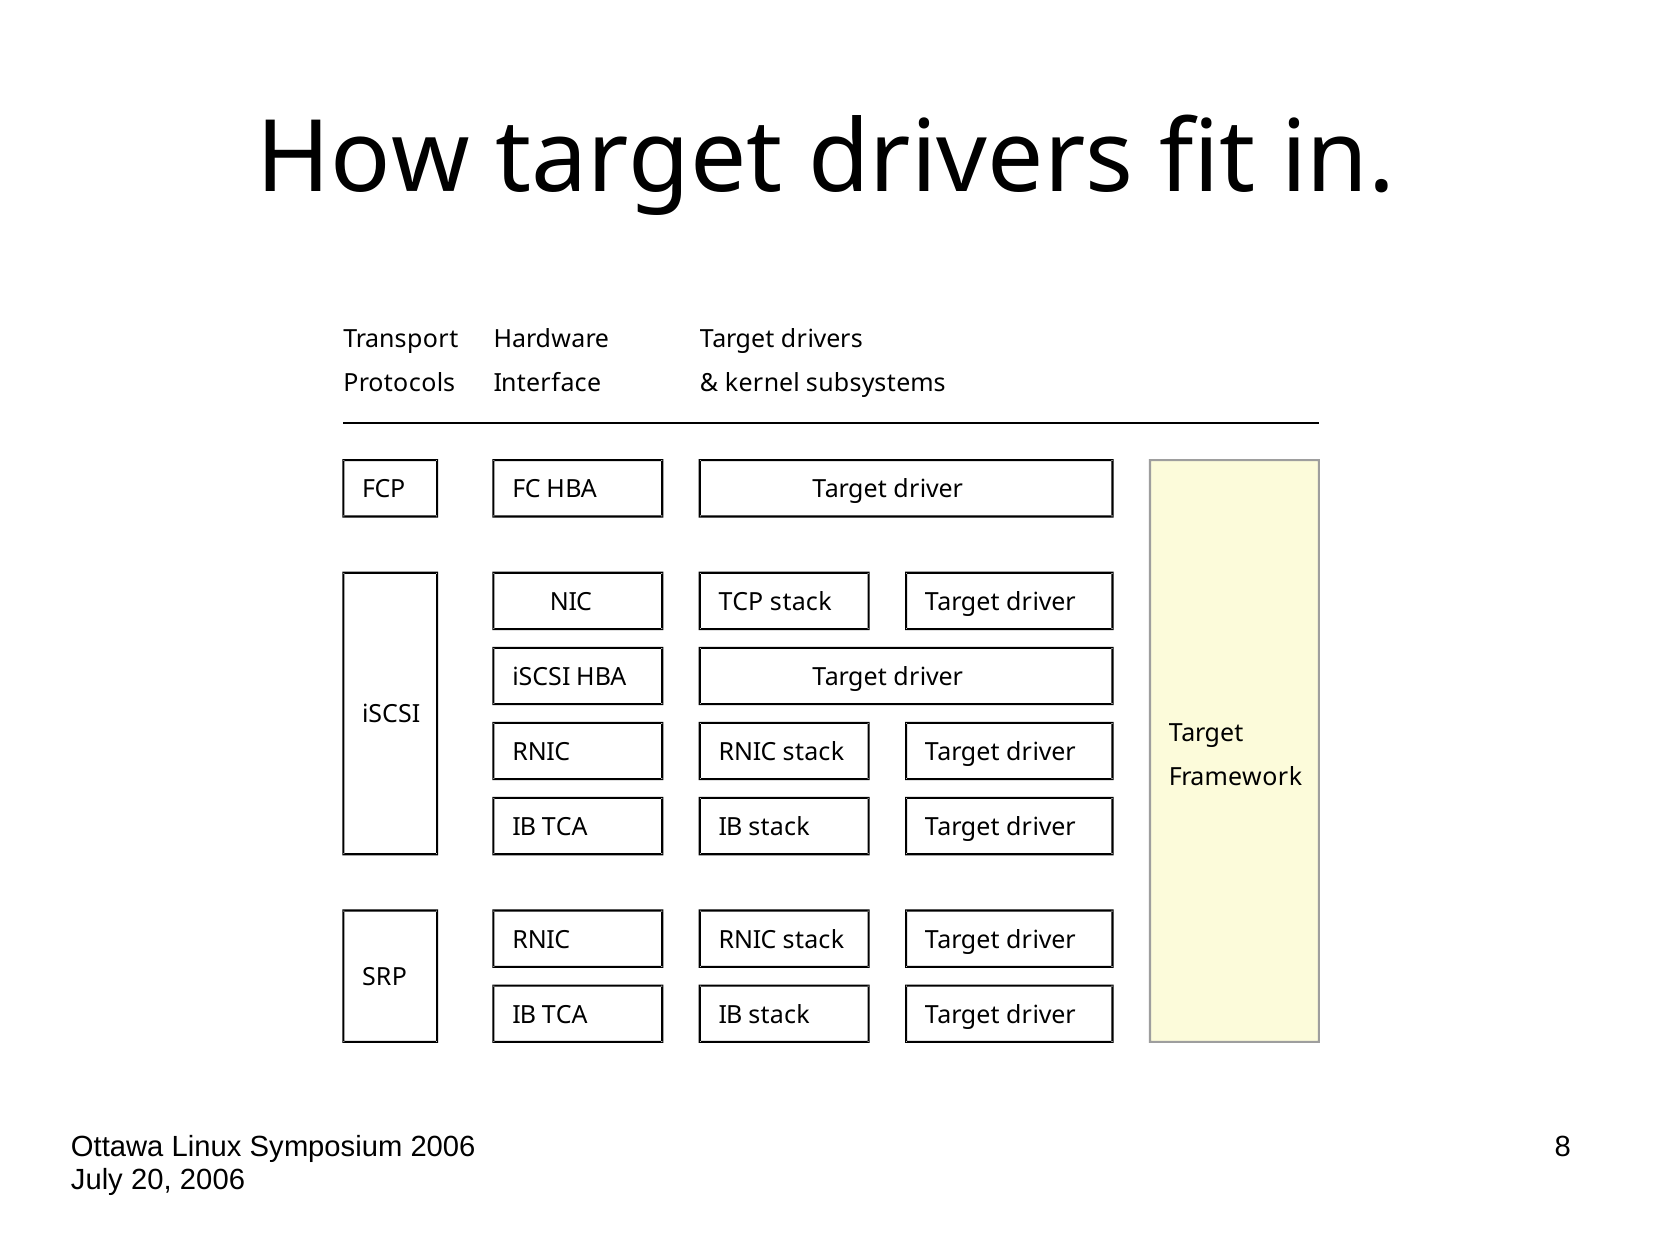

# How target drivers fit in.
8